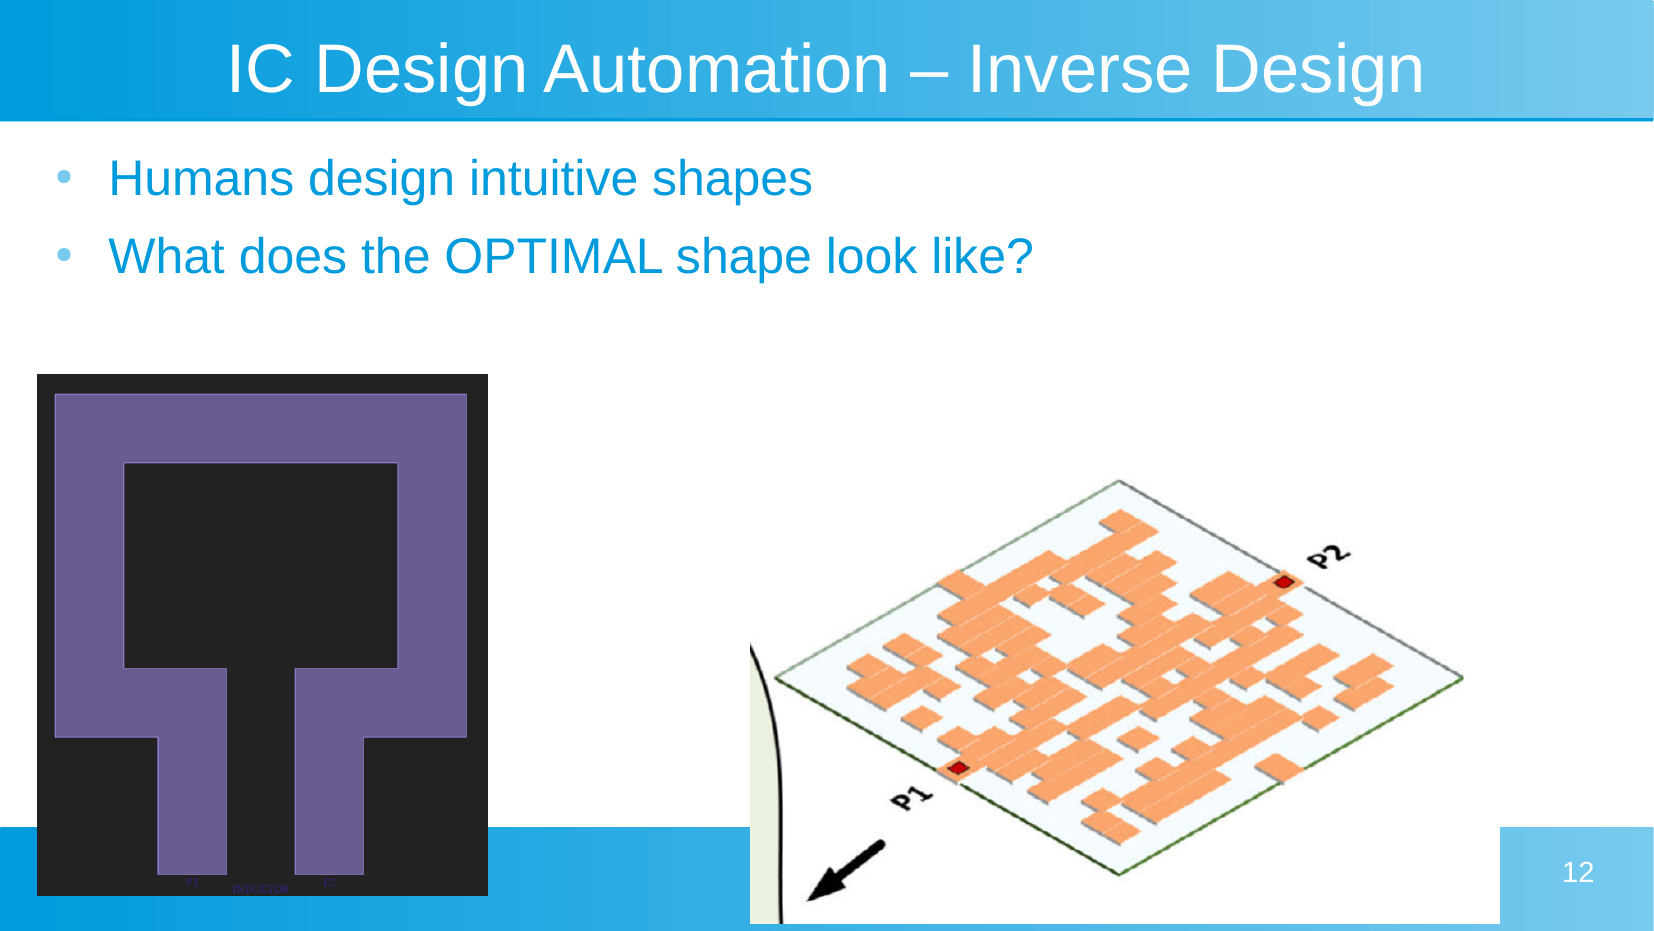

# IC Design Automation – Inverse Design
Humans design intuitive shapes
What does the OPTIMAL shape look like?
12